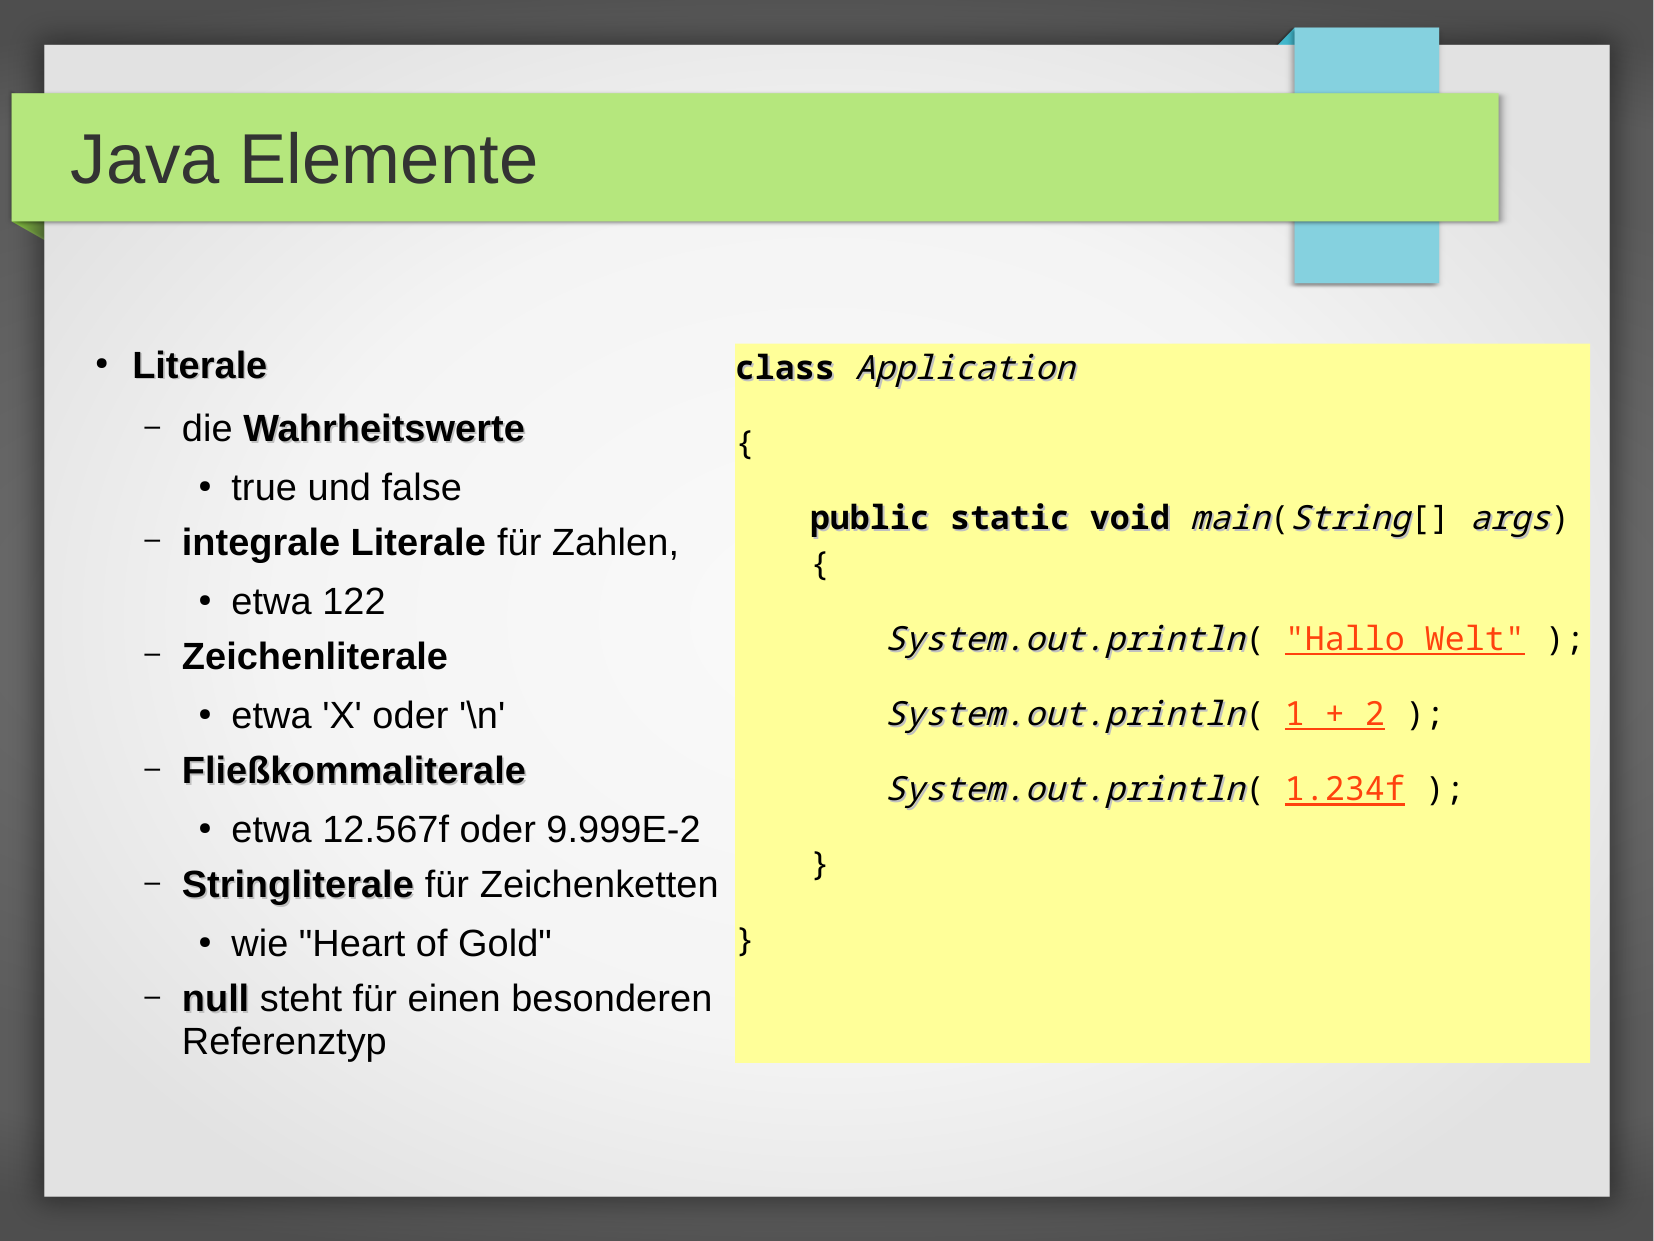

# Java Elemente
Literale
die Wahrheitswerte
true und false
integrale Literale für Zahlen,
etwa 122
Zeichenliterale
etwa 'X' oder '\n'
Fließkommaliterale
etwa 12.567f oder 9.999E-2
Stringliterale für Zeichenketten
wie "Heart of Gold"
null steht für einen besonderen Referenztyp
class Application
{
 	public static void main(String[] args) 	{
 		System.out.println( "Hallo Welt" );
 		System.out.println( 1 + 2 );
 		System.out.println( 1.234f );
 	}
}